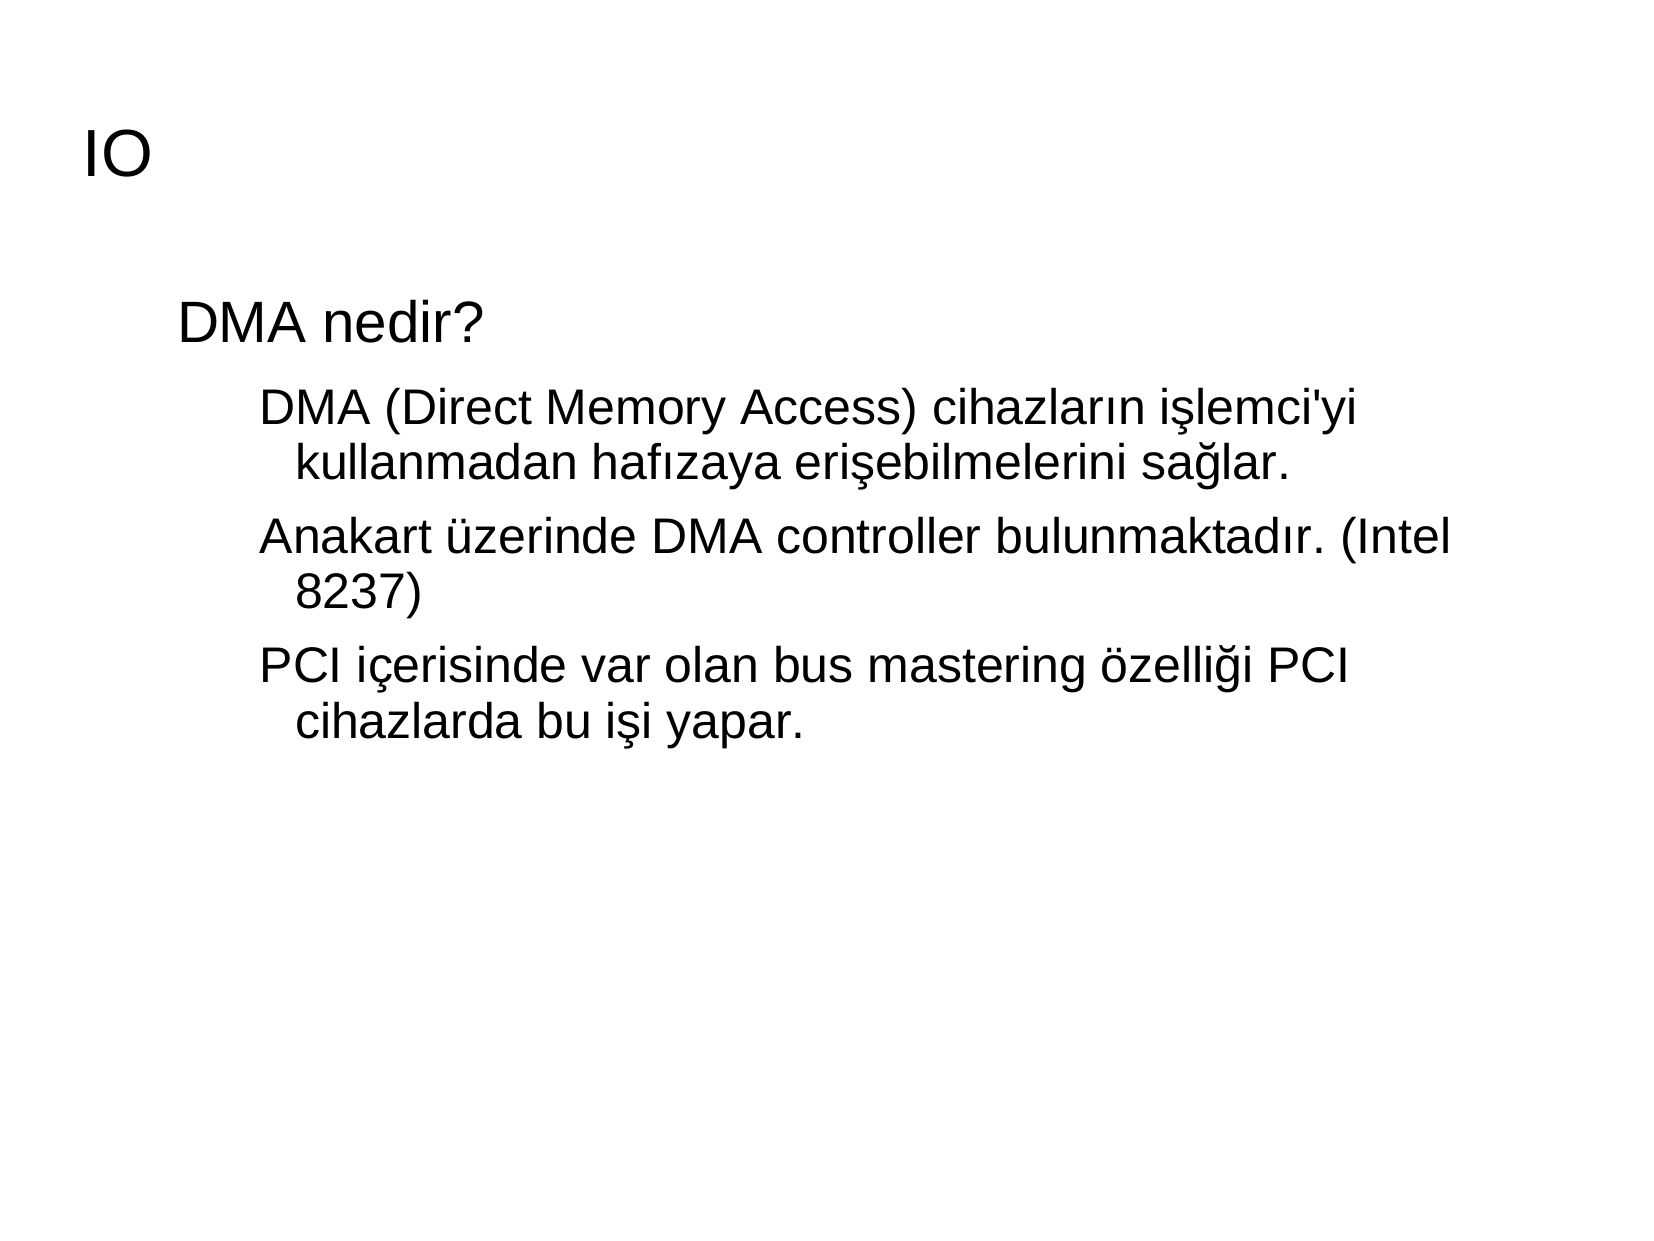

# IO
DMA nedir?
DMA (Direct Memory Access) cihazların işlemci'yi kullanmadan hafızaya erişebilmelerini sağlar.
Anakart üzerinde DMA controller bulunmaktadır. (Intel 8237)
PCI içerisinde var olan bus mastering özelliği PCI cihazlarda bu işi yapar.